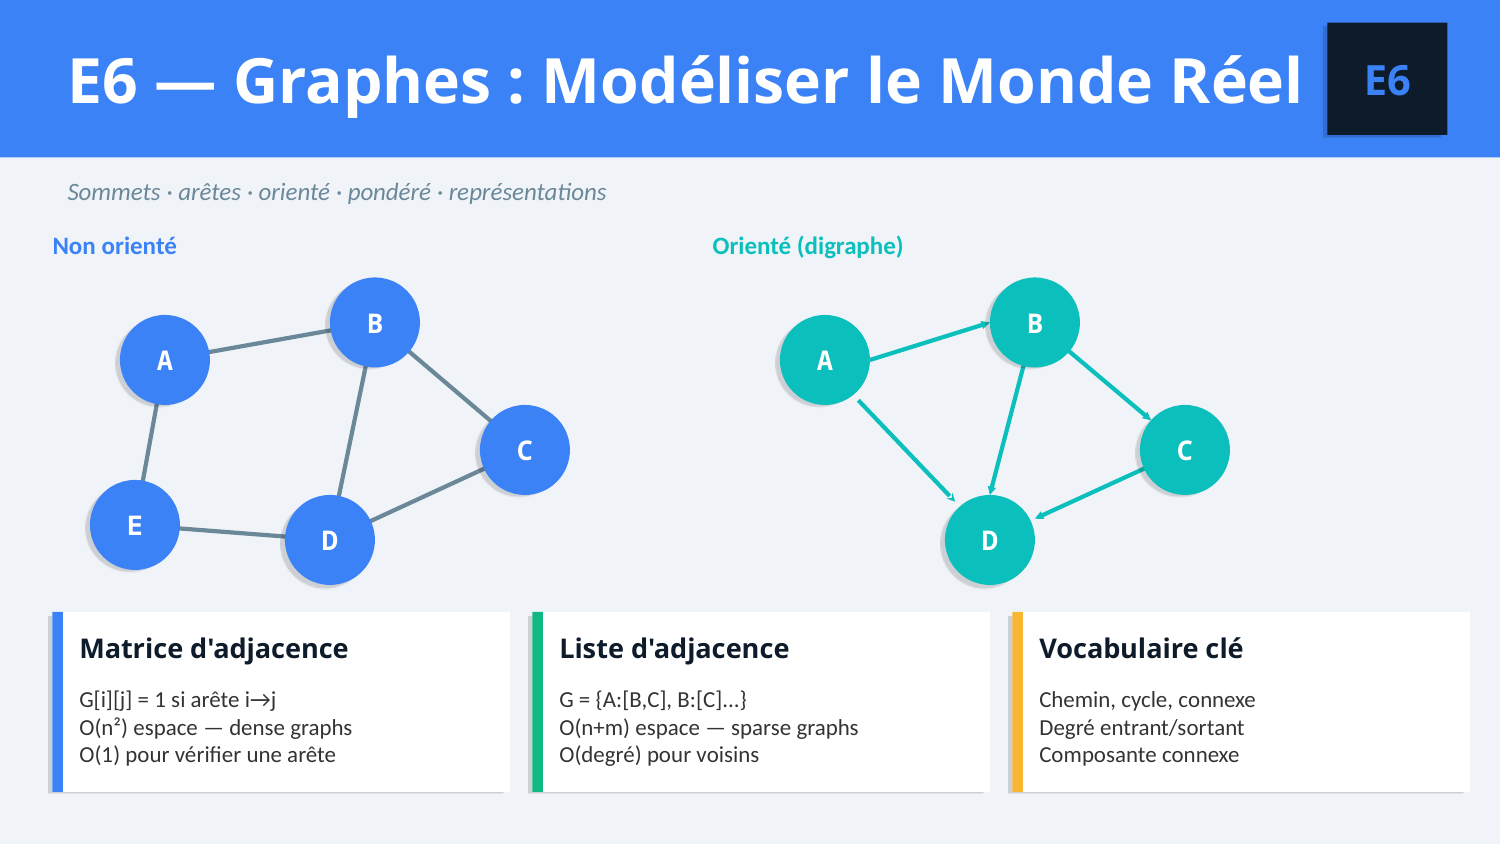

E6 — Graphes : Modéliser le Monde Réel
E6
Sommets · arêtes · orienté · pondéré · représentations
Non orienté
Orienté (digraphe)
B
B
A
A
C
C
E
D
D
Matrice d'adjacence
Liste d'adjacence
Vocabulaire clé
G[i][j] = 1 si arête i→j
O(n²) espace — dense graphs
O(1) pour vérifier une arête
G = {A:[B,C], B:[C]...}
O(n+m) espace — sparse graphs
O(degré) pour voisins
Chemin, cycle, connexe
Degré entrant/sortant
Composante connexe